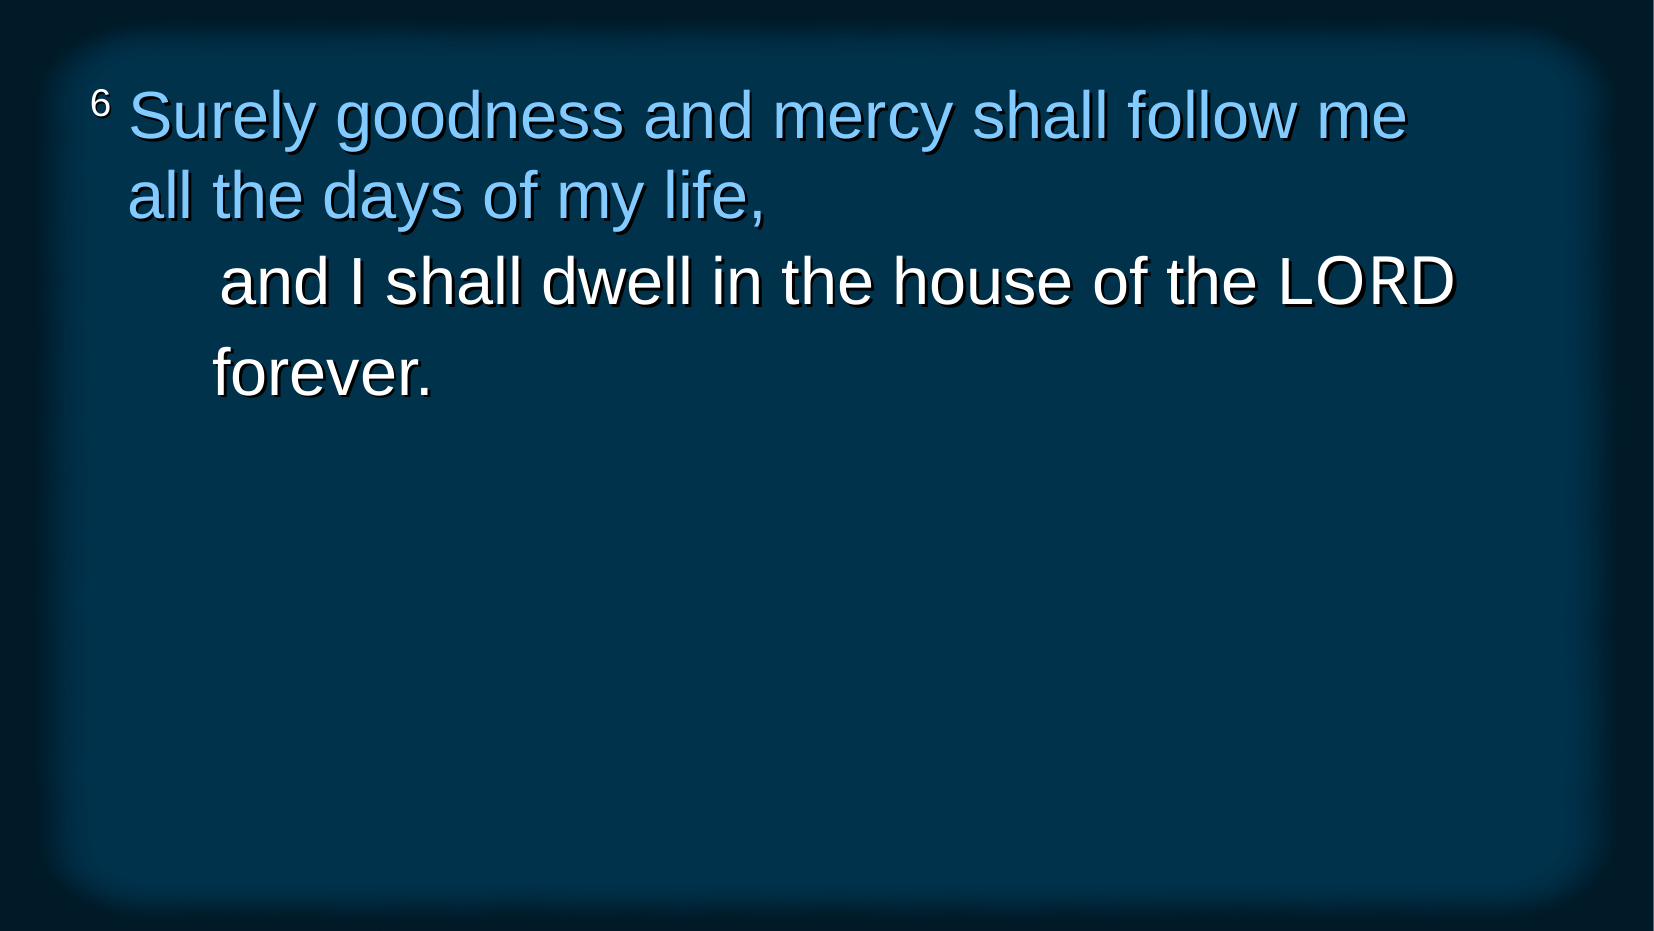

6 Surely goodness and mercy shall follow me
 all the days of my life,
 and I shall dwell in the house of the LORD
 forever.